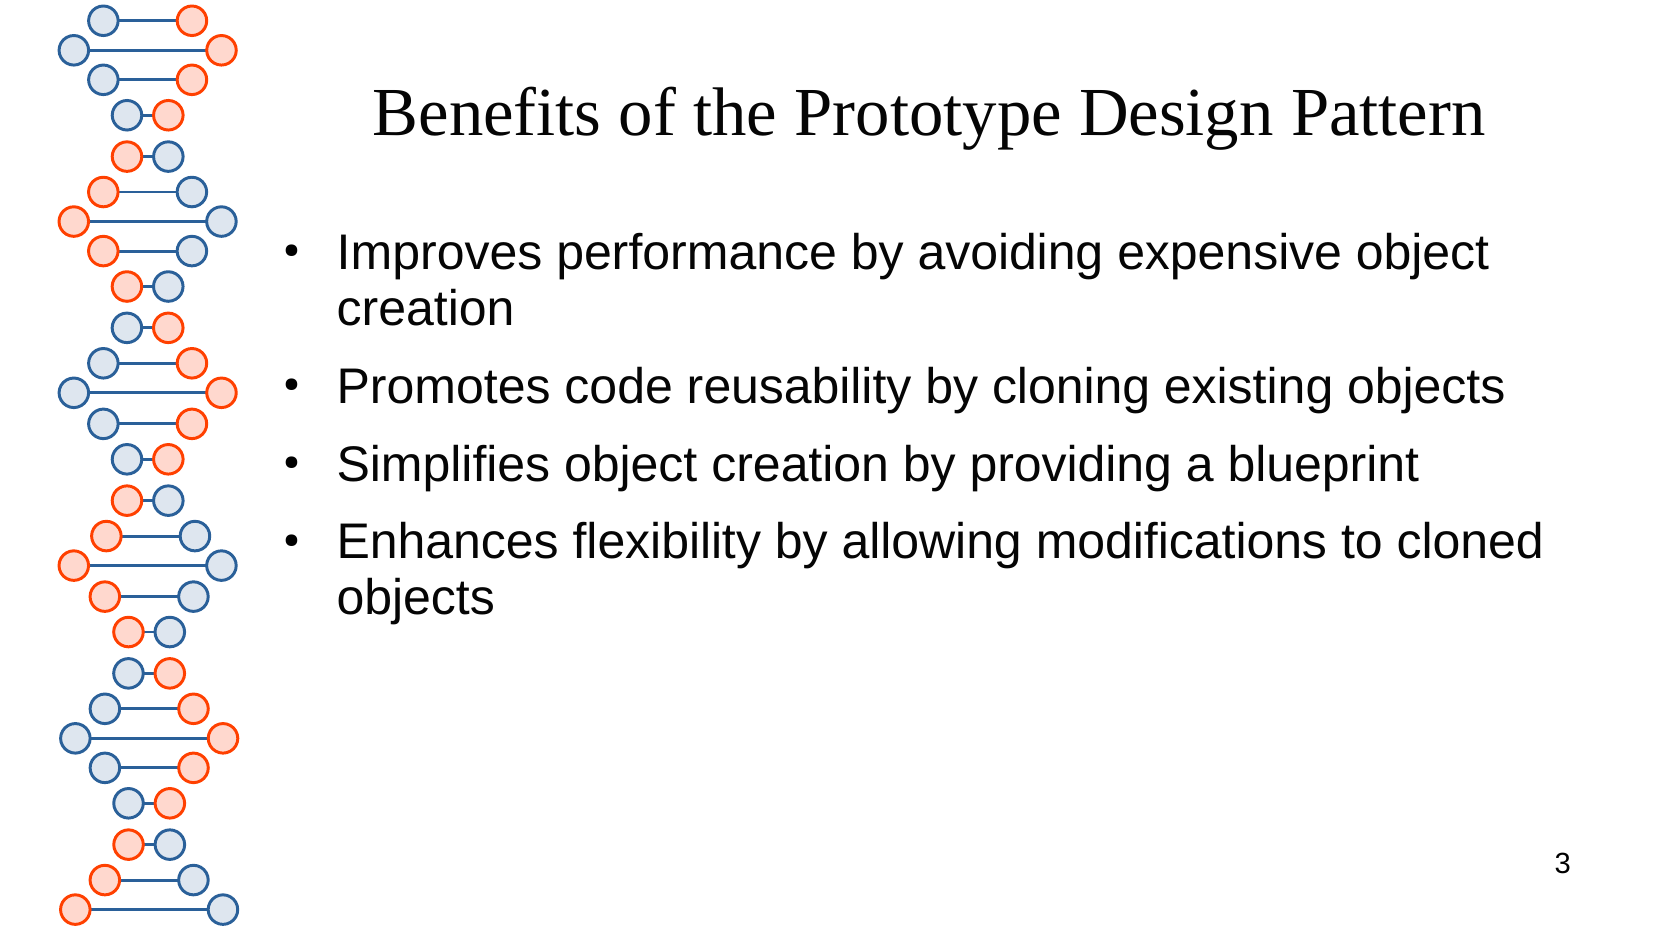

# Benefits of the Prototype Design Pattern
Improves performance by avoiding expensive object creation
Promotes code reusability by cloning existing objects
Simplifies object creation by providing a blueprint
Enhances flexibility by allowing modifications to cloned objects
3